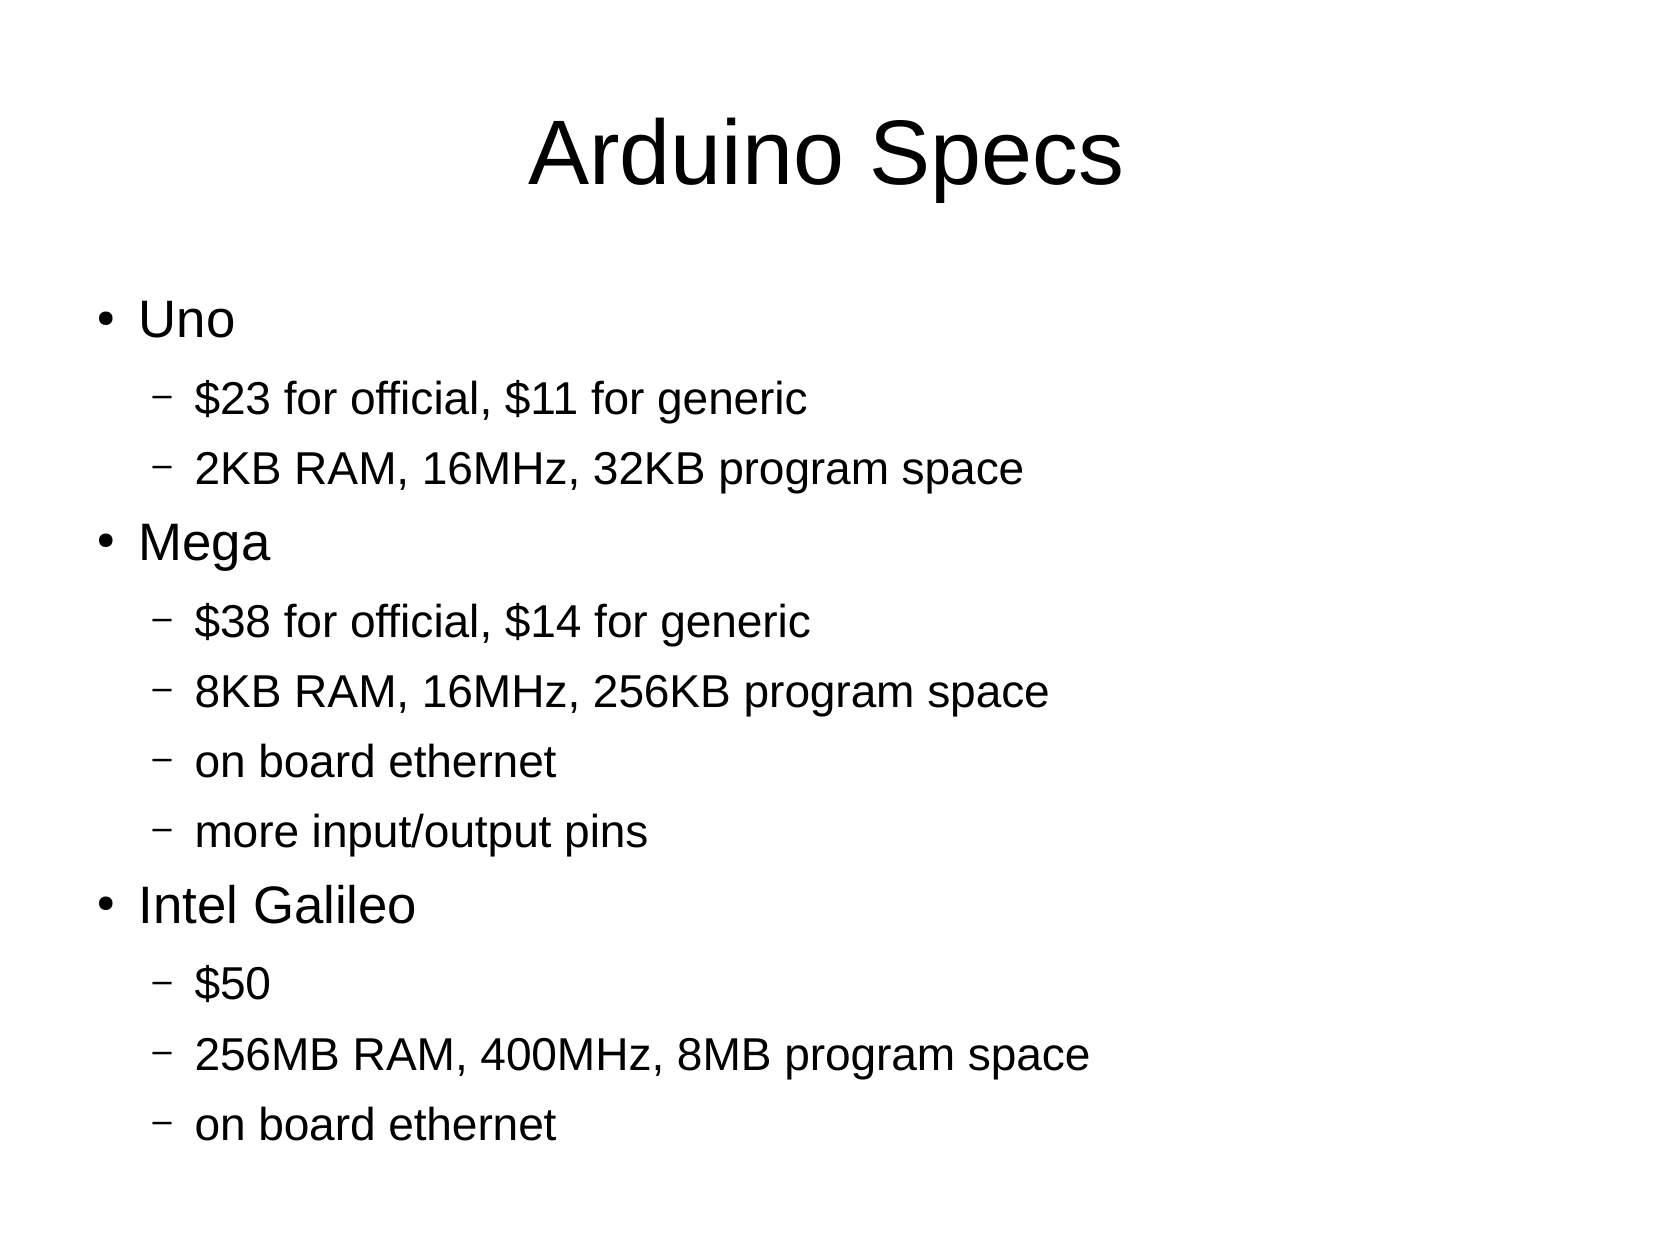

# Arduino Specs
Uno
$23 for official, $11 for generic
2KB RAM, 16MHz, 32KB program space
Mega
$38 for official, $14 for generic
8KB RAM, 16MHz, 256KB program space
on board ethernet
more input/output pins
Intel Galileo
$50
256MB RAM, 400MHz, 8MB program space
on board ethernet